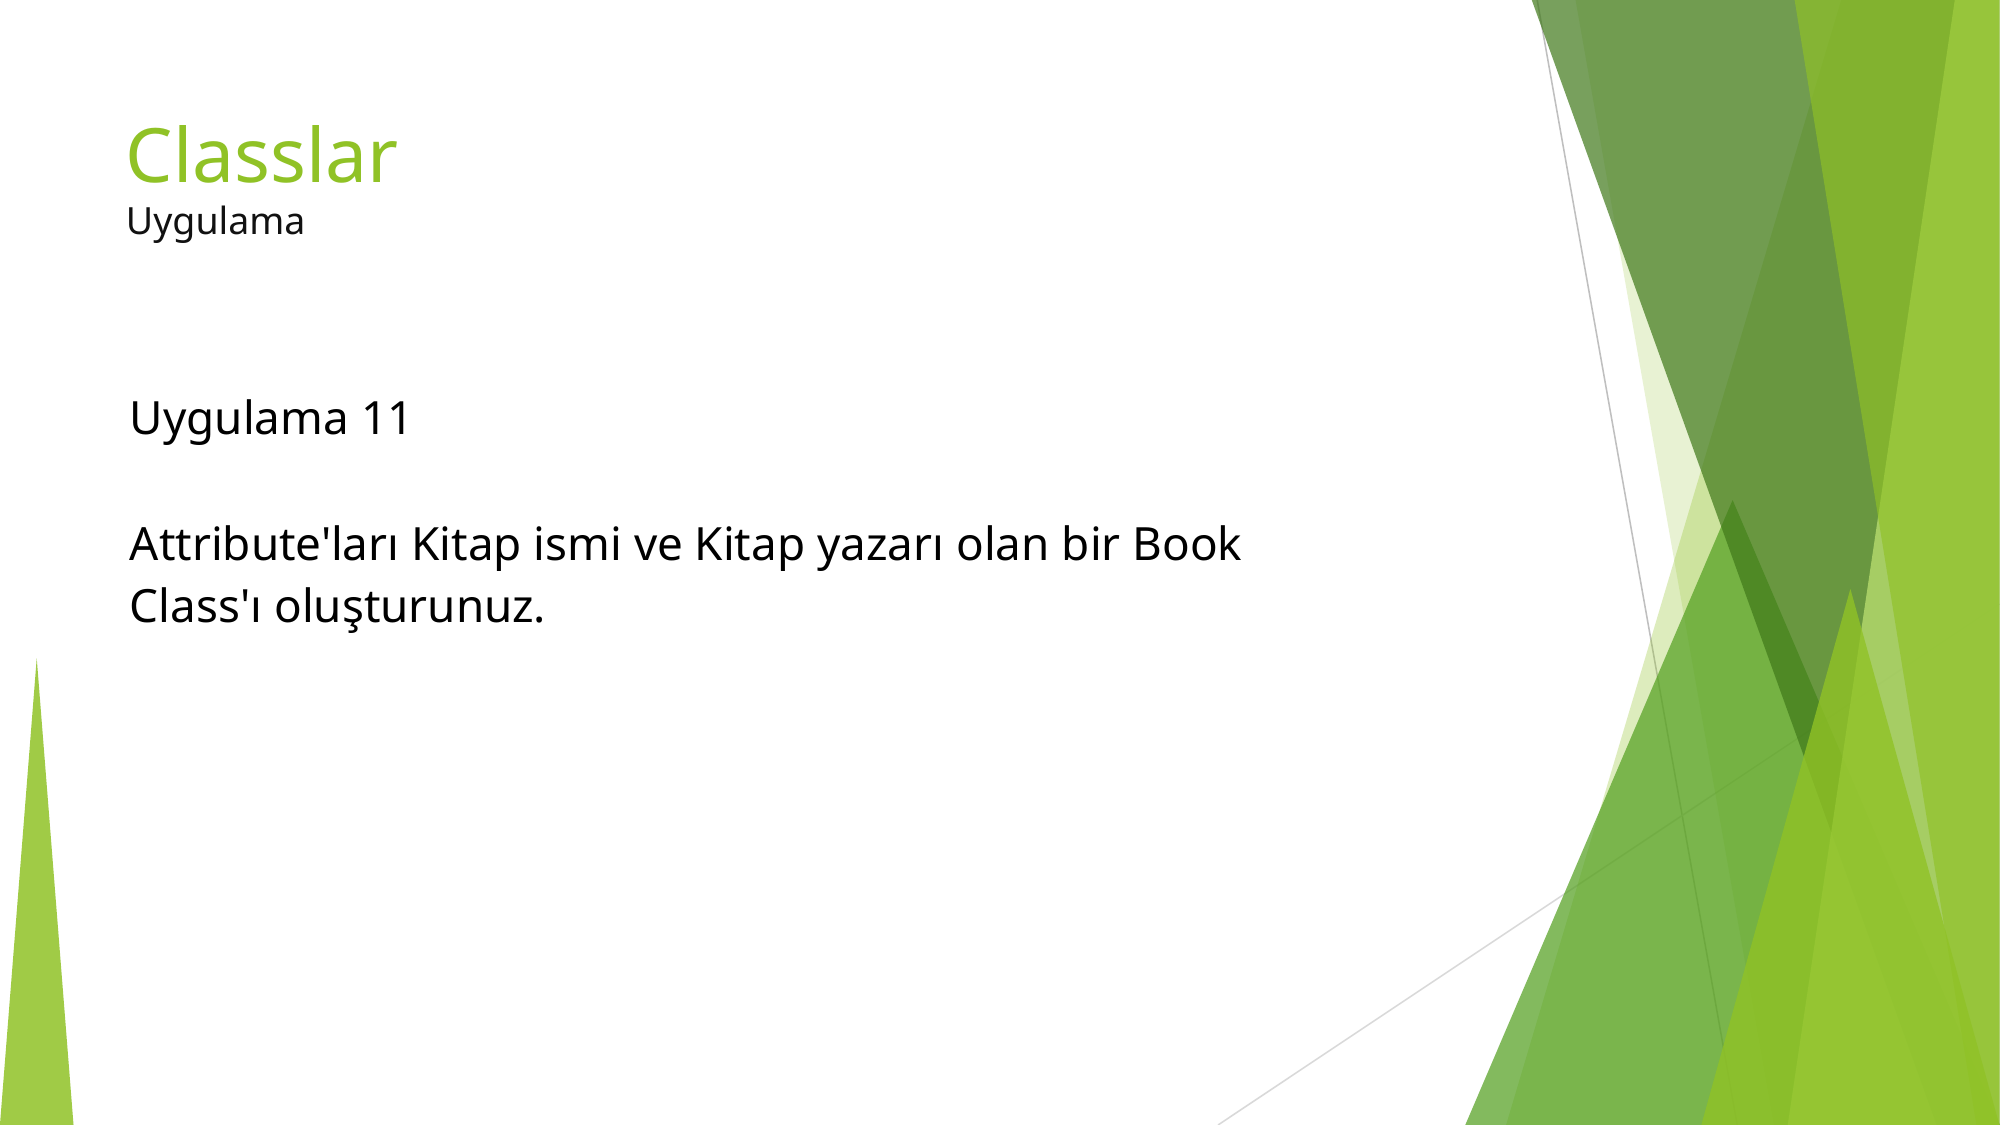

# Classlar Uygulama
Uygulama 11
Attribute'ları Kitap ismi ve Kitap yazarı olan bir Book Class'ı oluşturunuz.